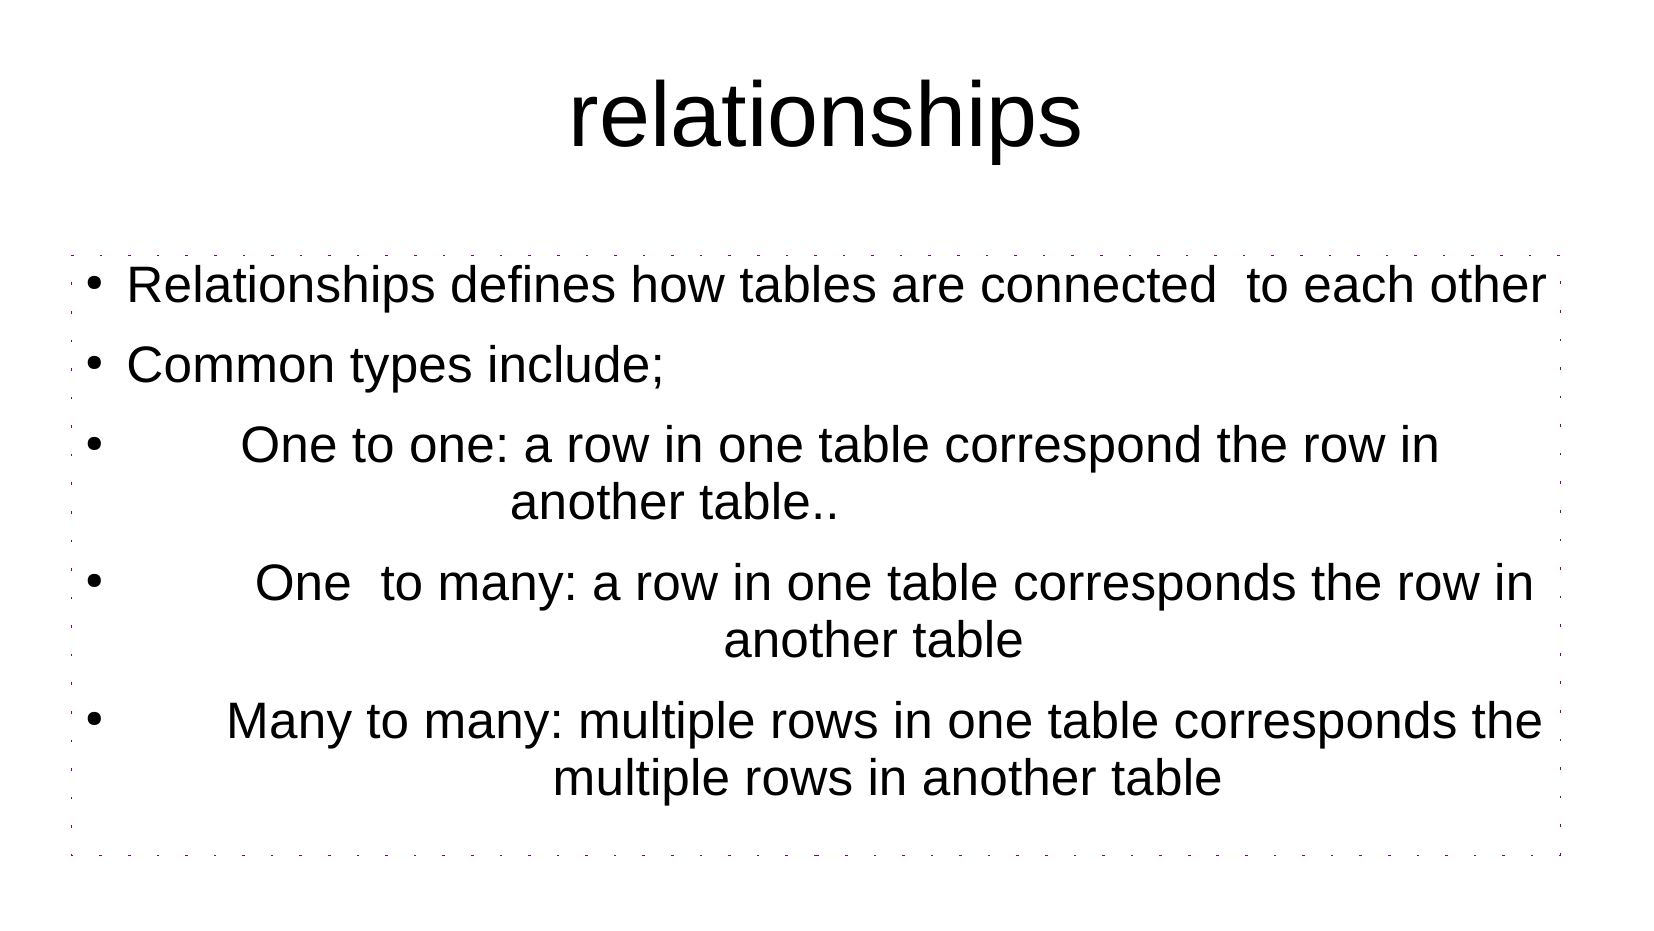

# relationships
Relationships defines how tables are connected to each other
Common types include;
 One to one: a row in one table correspond the row in another table..
 One to many: a row in one table corresponds the row in another table
 Many to many: multiple rows in one table corresponds the multiple rows in another table